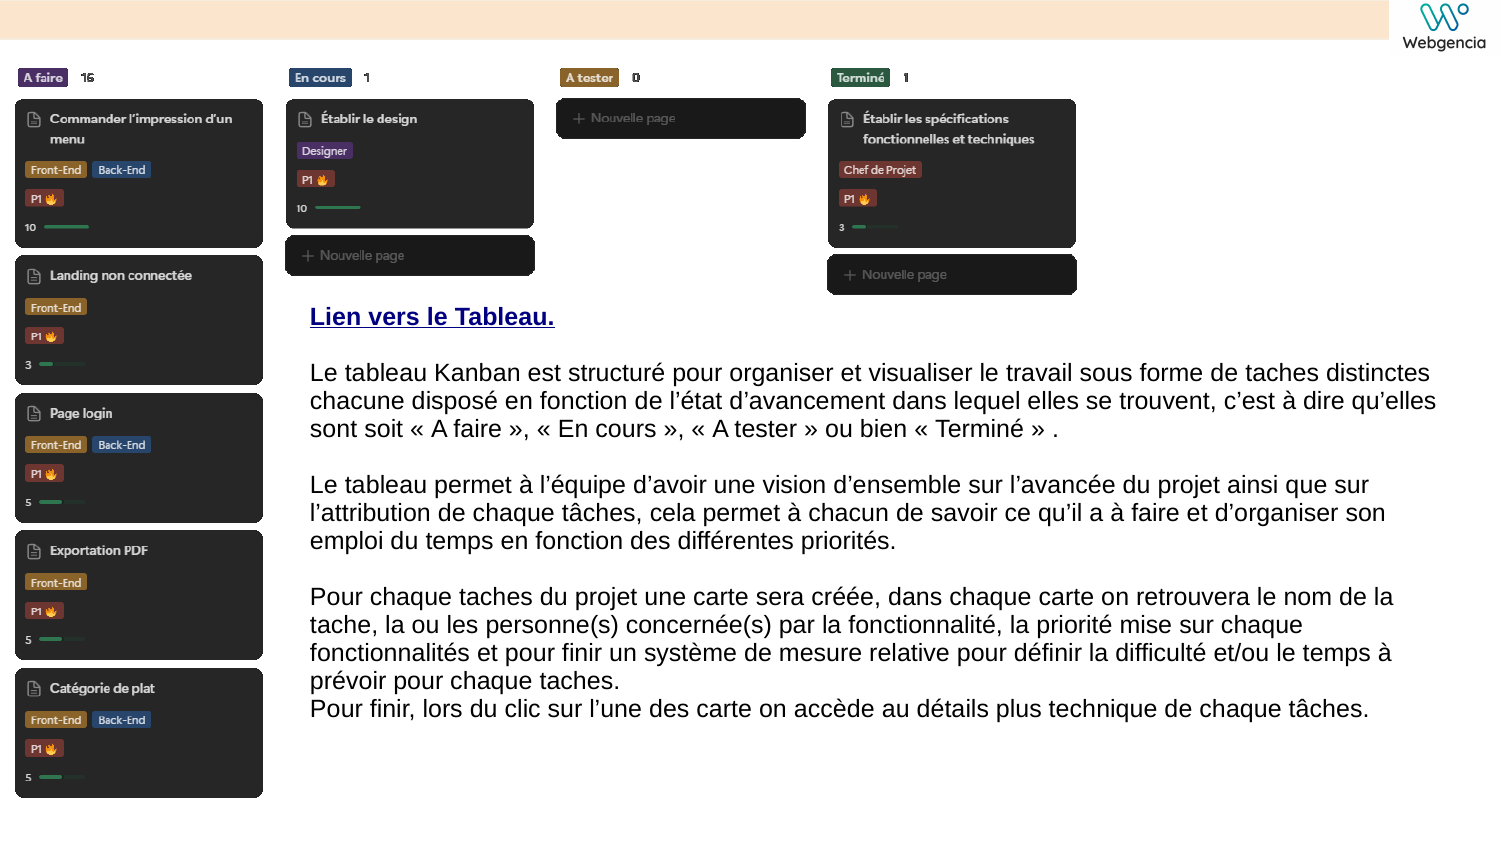

Lien vers le Tableau.
Le tableau Kanban est structuré pour organiser et visualiser le travail sous forme de taches distinctes chacune disposé en fonction de l’état d’avancement dans lequel elles se trouvent, c’est à dire qu’elles sont soit « A faire », « En cours », « A tester » ou bien « Terminé » .
Le tableau permet à l’équipe d’avoir une vision d’ensemble sur l’avancée du projet ainsi que sur l’attribution de chaque tâches, cela permet à chacun de savoir ce qu’il a à faire et d’organiser son emploi du temps en fonction des différentes priorités.
Pour chaque taches du projet une carte sera créée, dans chaque carte on retrouvera le nom de la tache, la ou les personne(s) concernée(s) par la fonctionnalité, la priorité mise sur chaque fonctionnalités et pour finir un système de mesure relative pour définir la difficulté et/ou le temps à prévoir pour chaque taches.
Pour finir, lors du clic sur l’une des carte on accède au détails plus technique de chaque tâches.